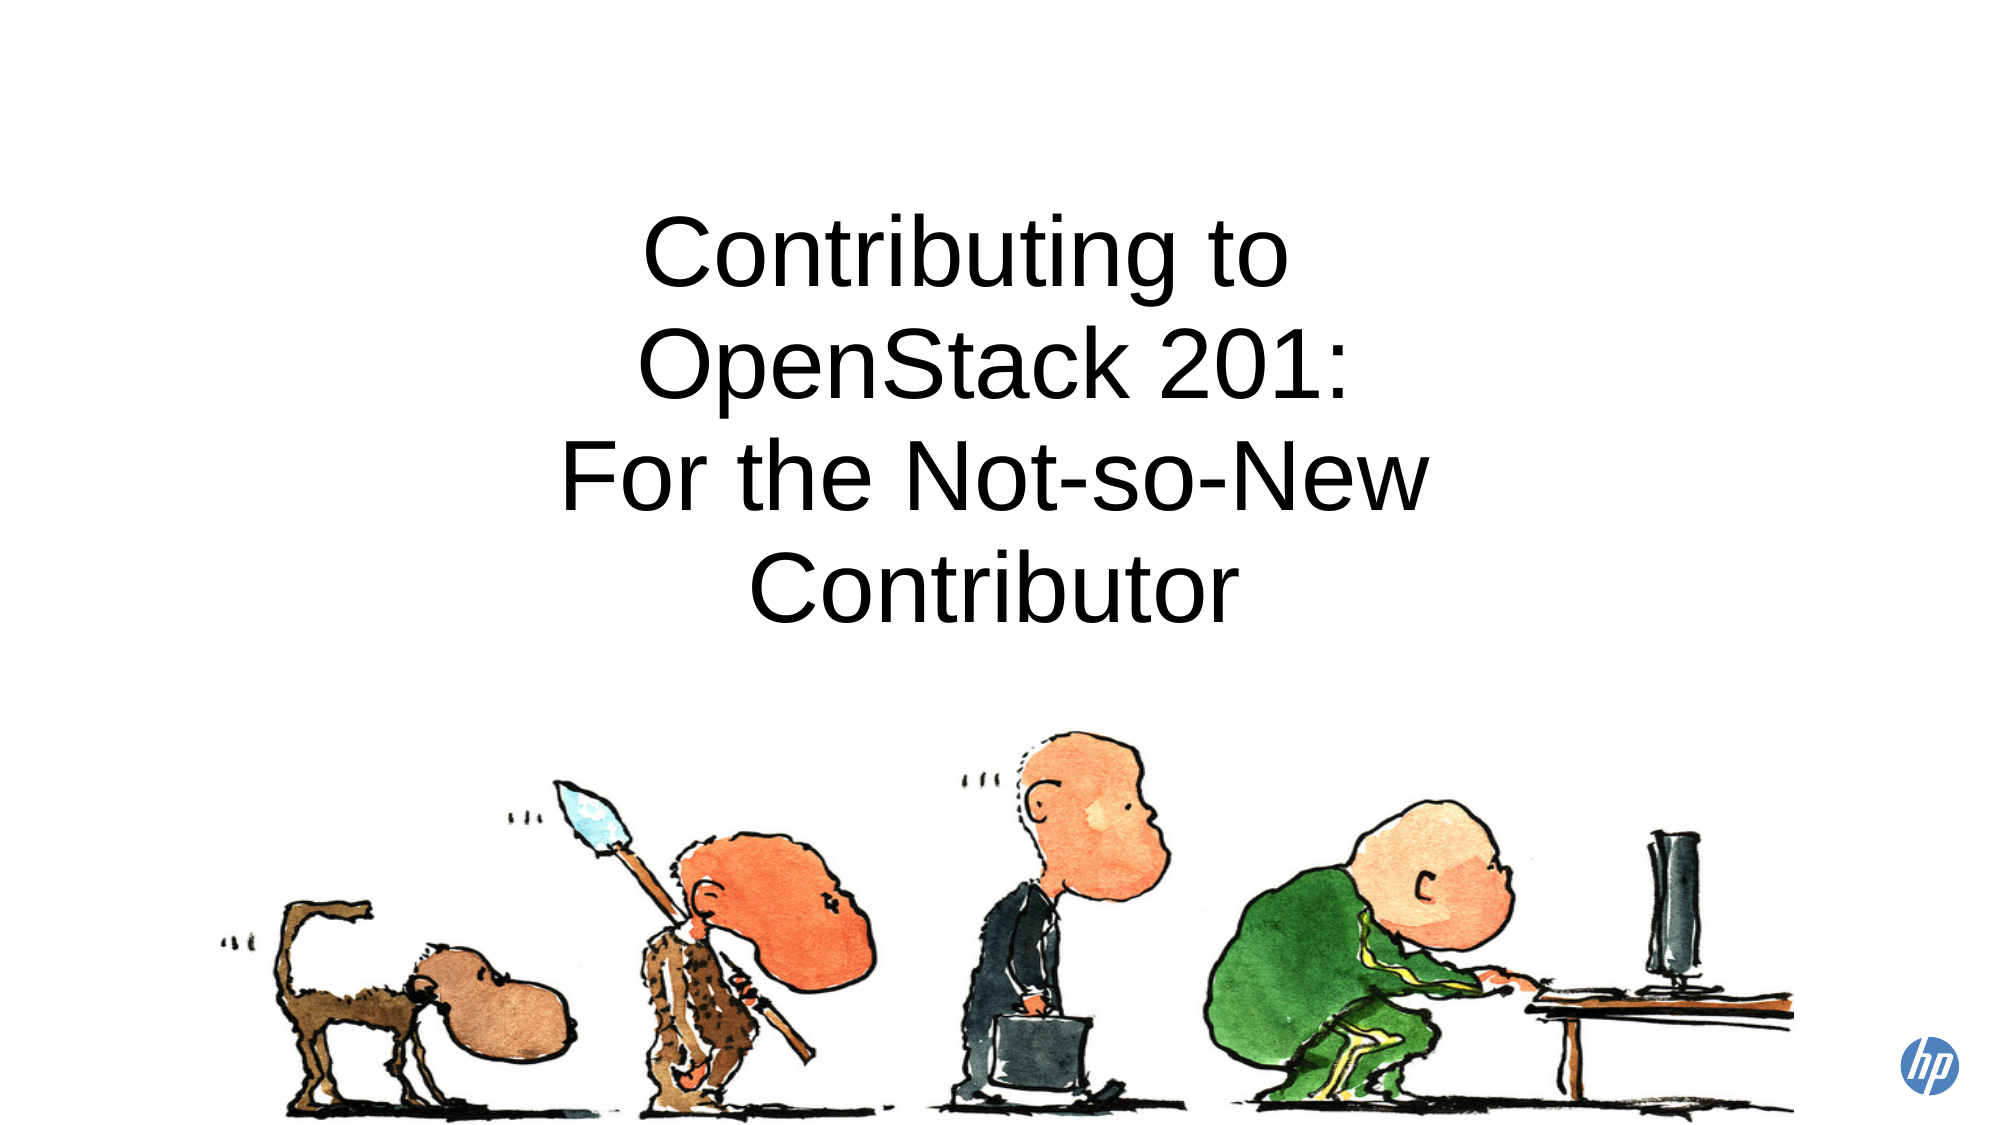

Contributing to OpenStack 201:
For the Not-so-New Contributor